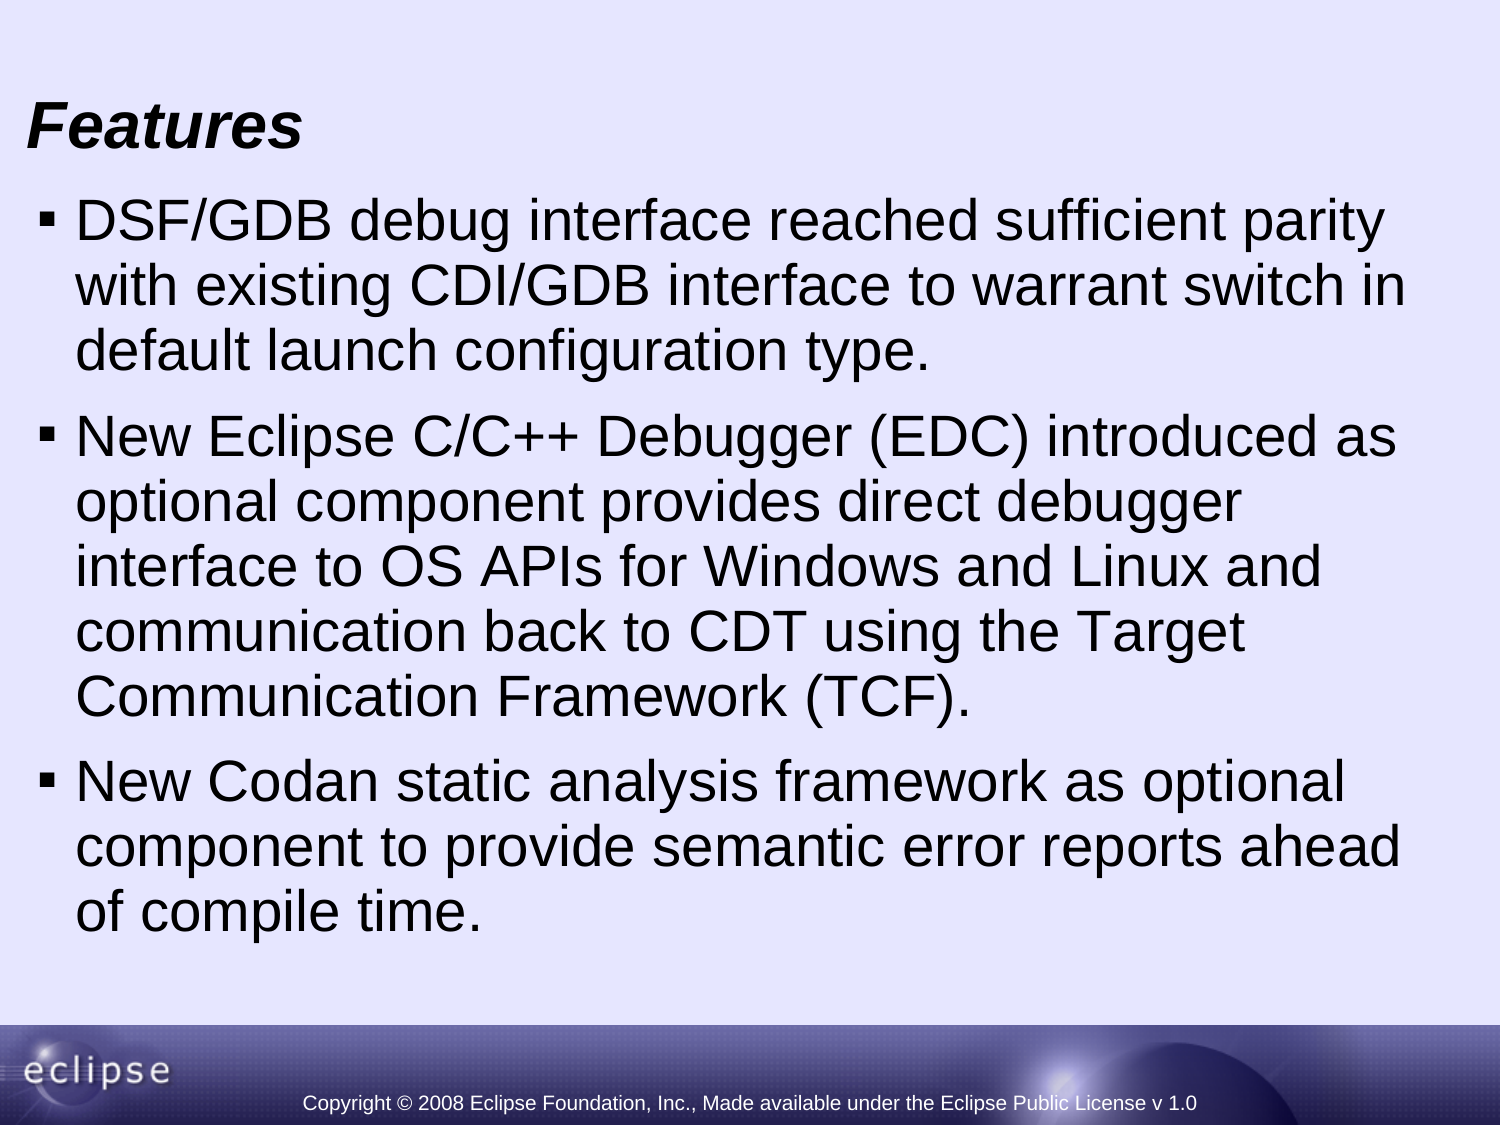

# Features
DSF/GDB debug interface reached sufficient parity with existing CDI/GDB interface to warrant switch in default launch configuration type.
New Eclipse C/C++ Debugger (EDC) introduced as optional component provides direct debugger interface to OS APIs for Windows and Linux and communication back to CDT using the Target Communication Framework (TCF).
New Codan static analysis framework as optional component to provide semantic error reports ahead of compile time.